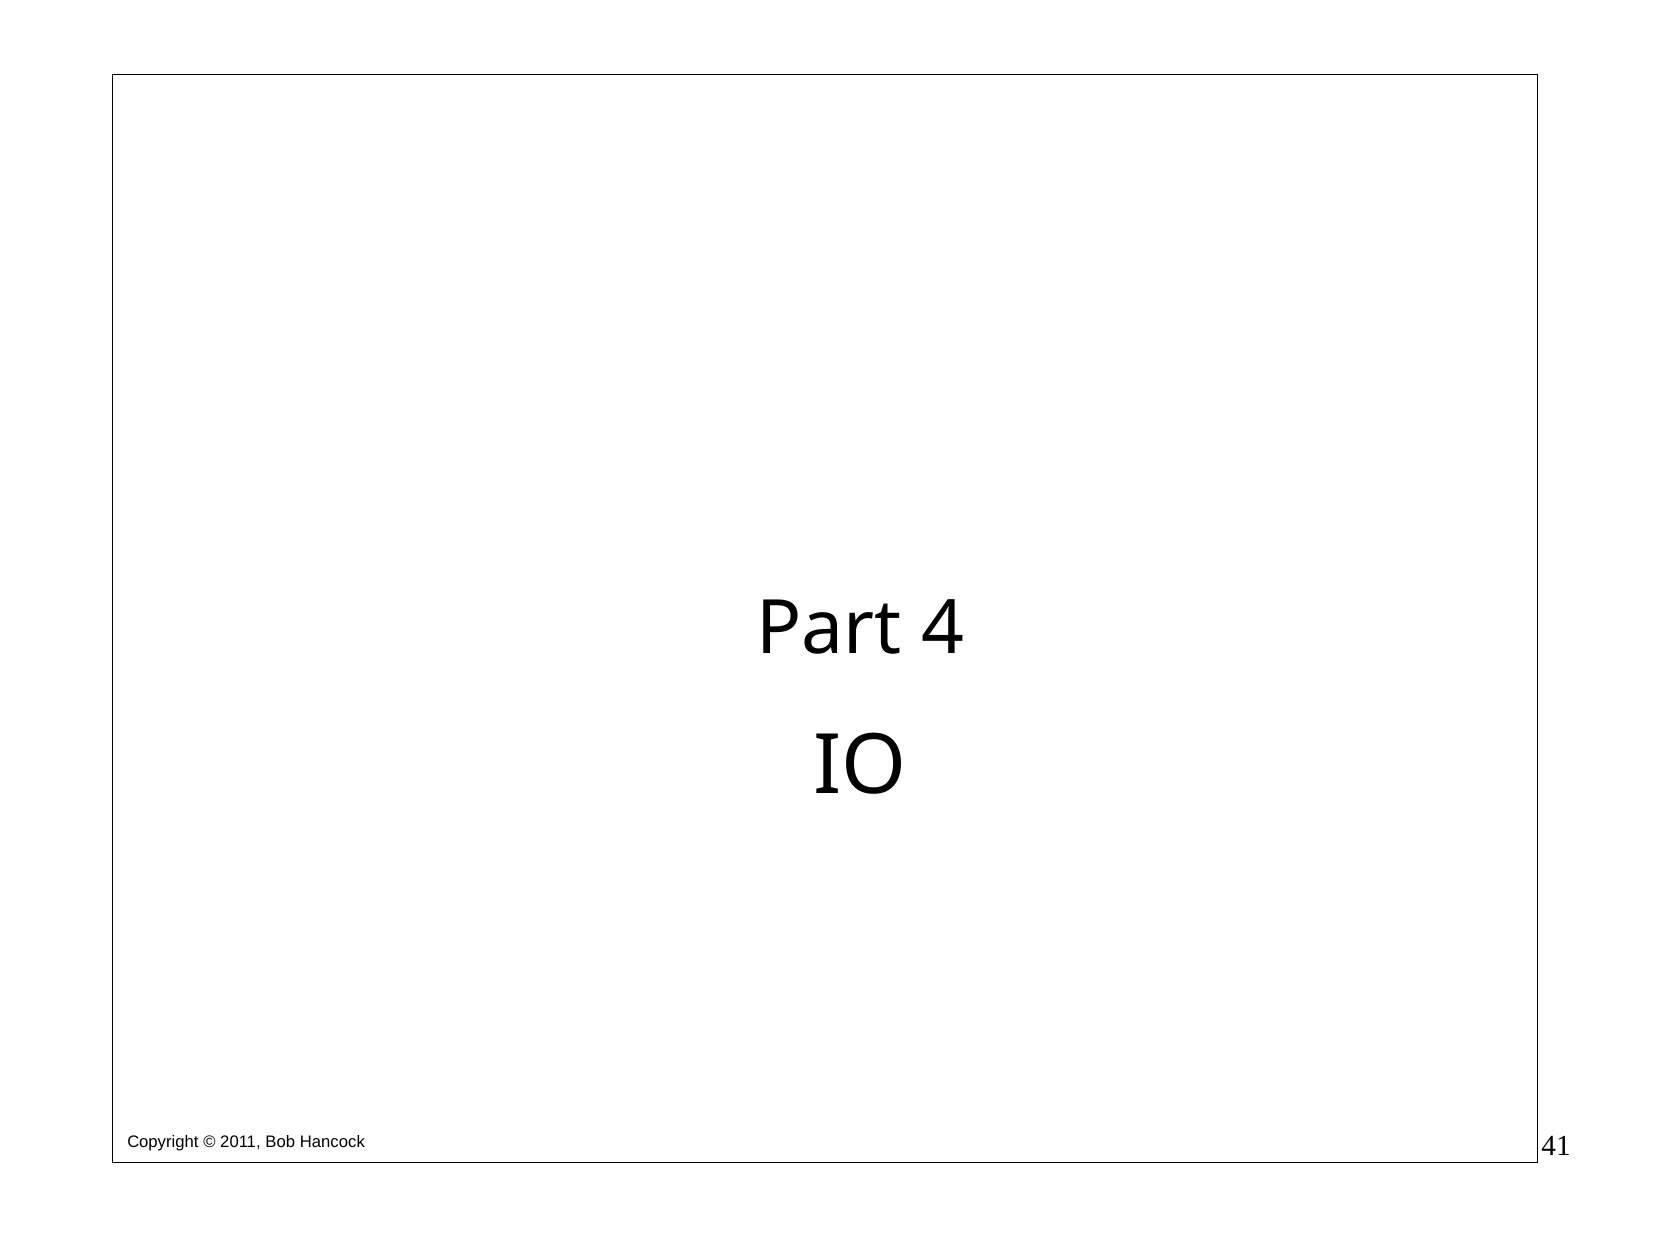

#
Part 4
IO
Copyright © 2011, Bob Hancock
41